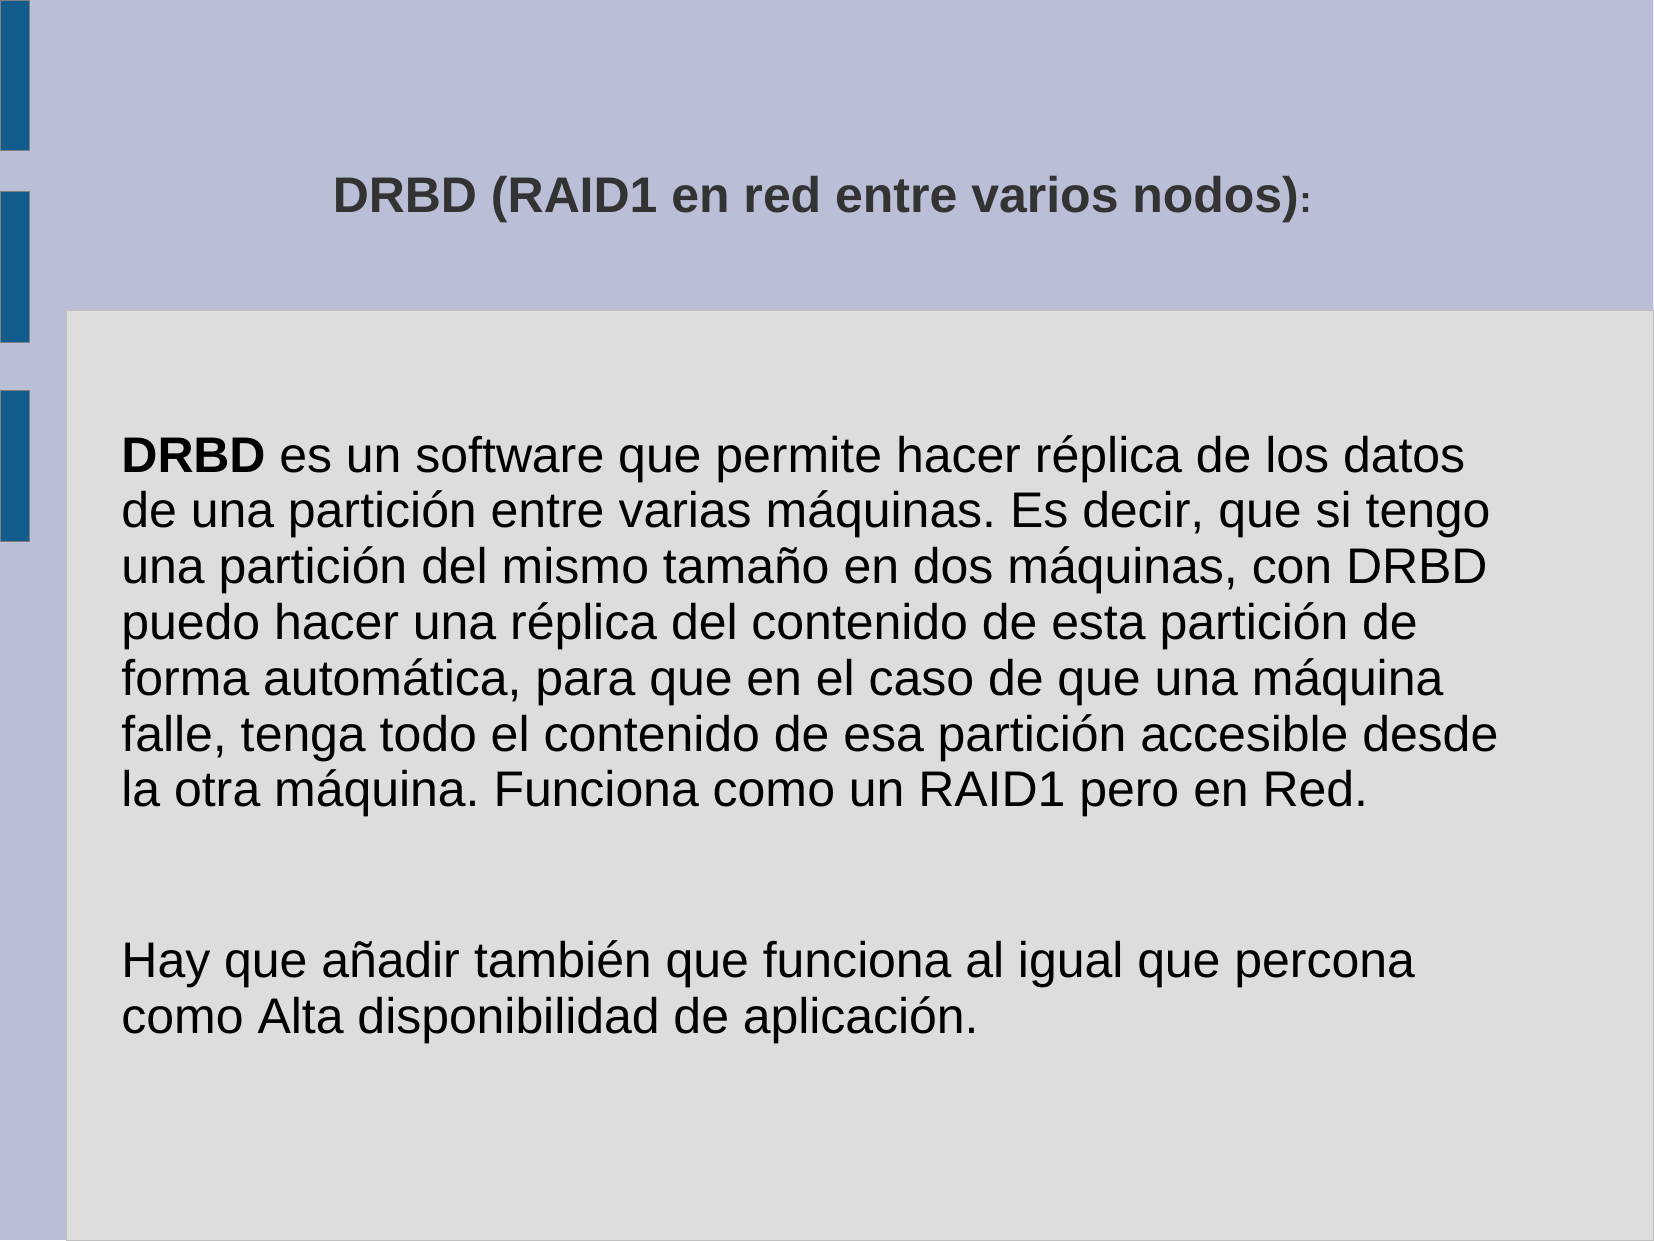

# DRBD (RAID1 en red entre varios nodos):
DRBD es un software que permite hacer réplica de los datos de una partición entre varias máquinas. Es decir, que si tengo una partición del mismo tamaño en dos máquinas, con DRBD puedo hacer una réplica del contenido de esta partición de forma automática, para que en el caso de que una máquina falle, tenga todo el contenido de esa partición accesible desde la otra máquina. Funciona como un RAID1 pero en Red.
Hay que añadir también que funciona al igual que percona como Alta disponibilidad de aplicación.